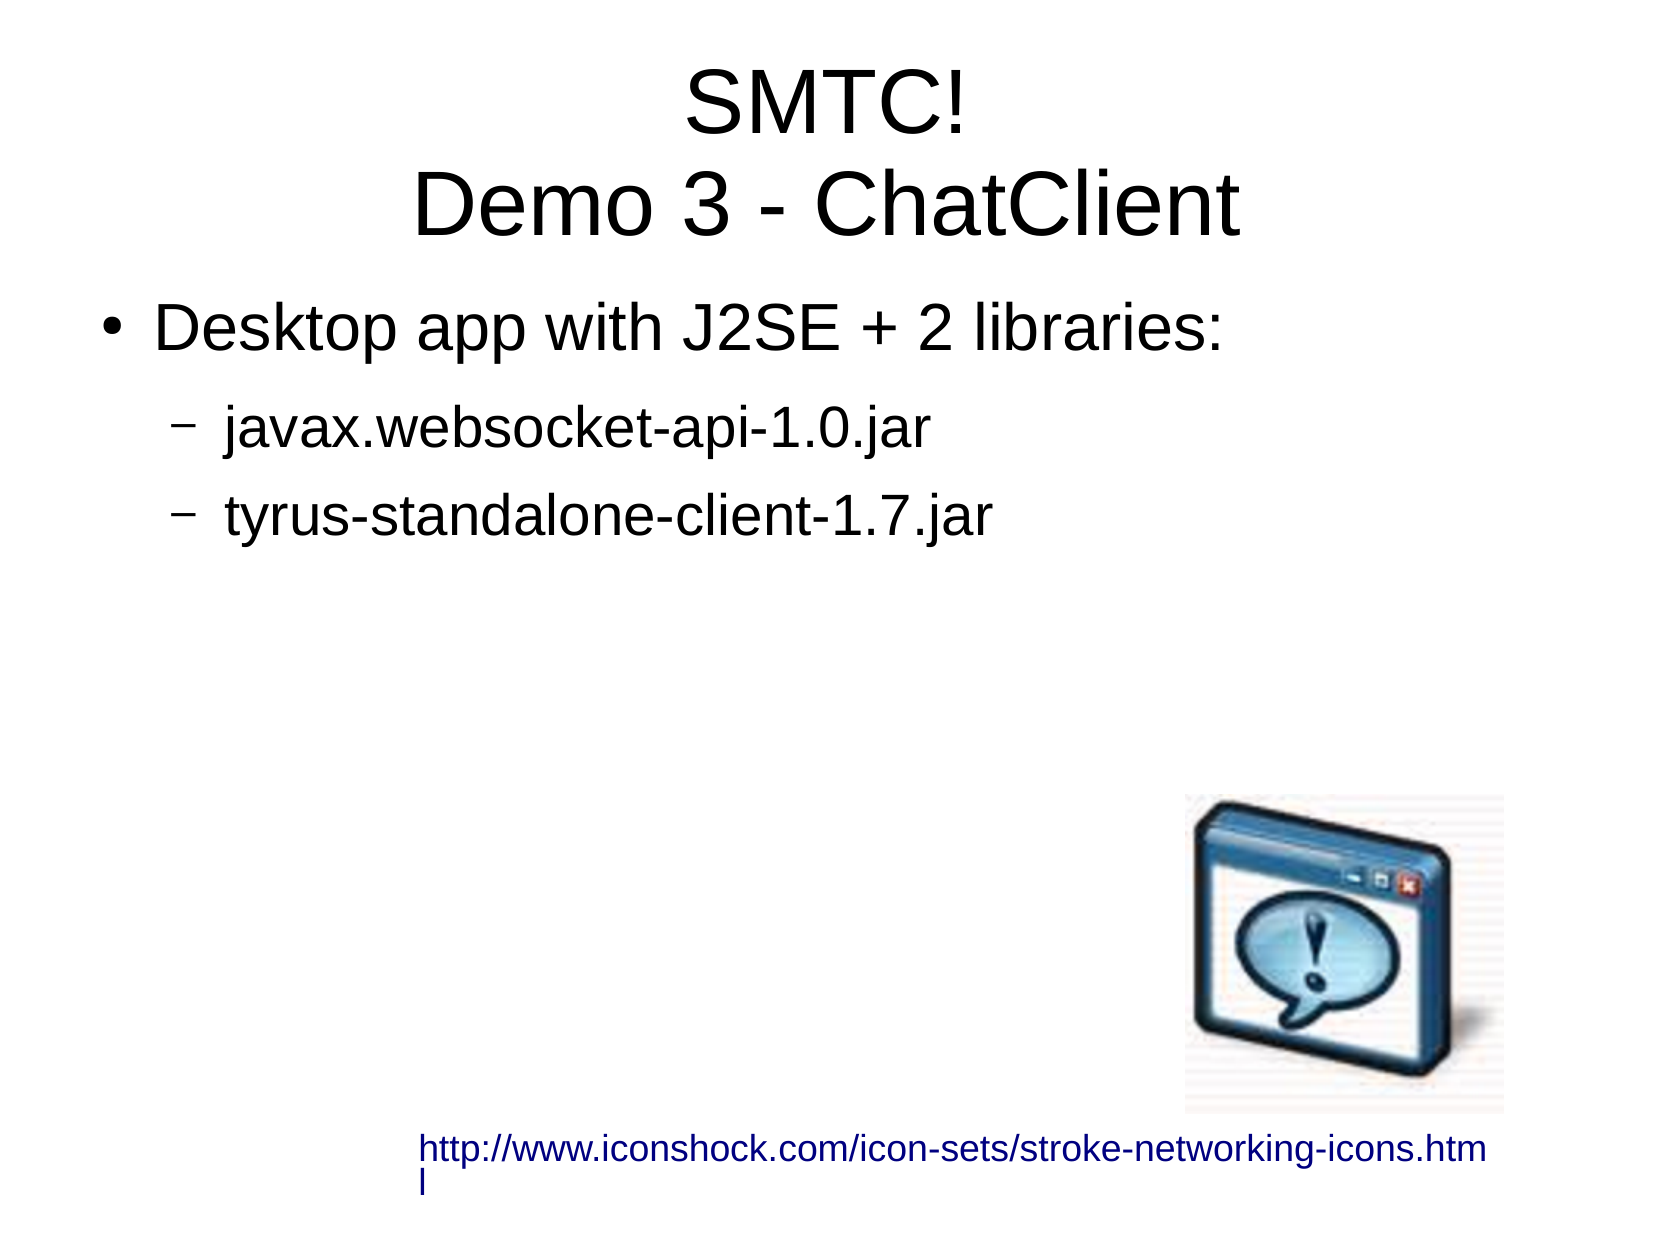

# SMTC! Demo 3 - ChatClient
Desktop app with J2SE + 2 libraries:
javax.websocket-api-1.0.jar
tyrus-standalone-client-1.7.jar
http://www.iconshock.com/icon-sets/stroke-networking-icons.html